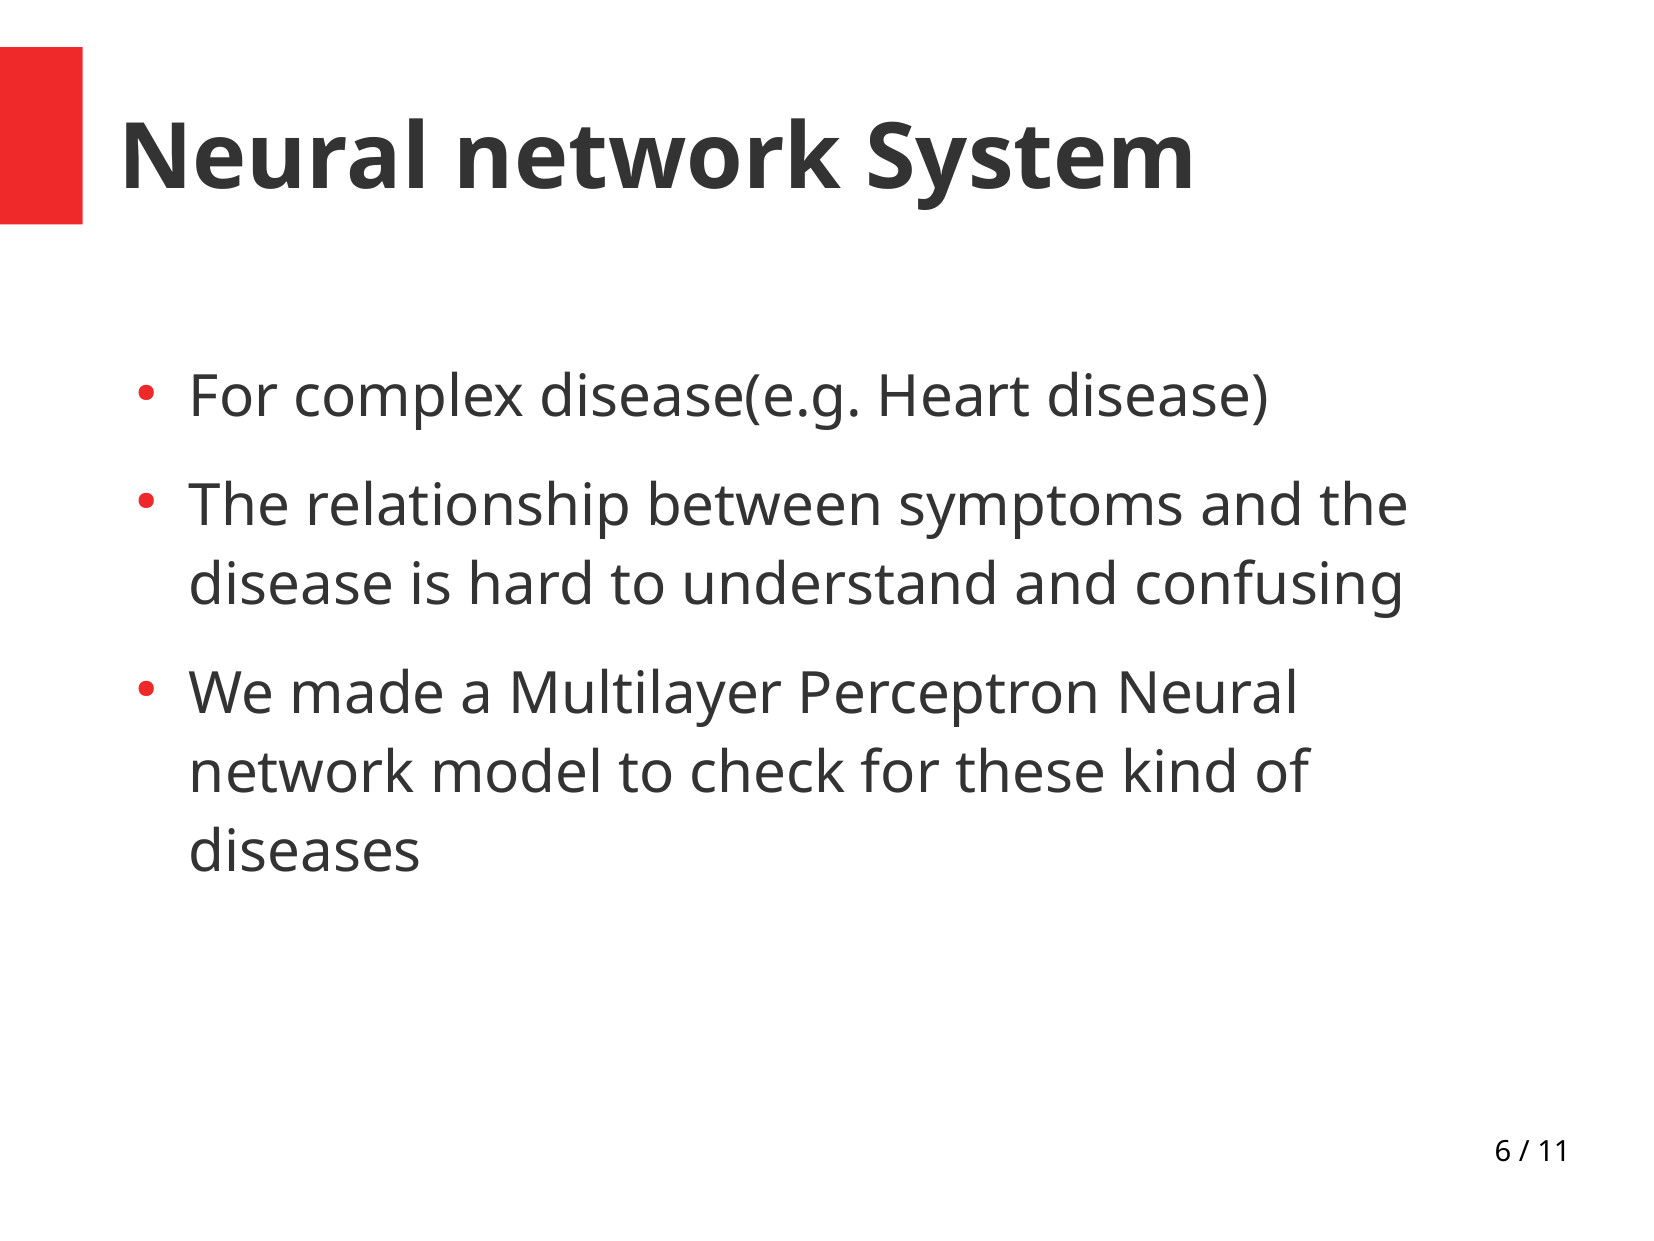

# Neural network System
For complex disease(e.g. Heart disease)
The relationship between symptoms and the disease is hard to understand and confusing
We made a Multilayer Perceptron Neural network model to check for these kind of diseases
6